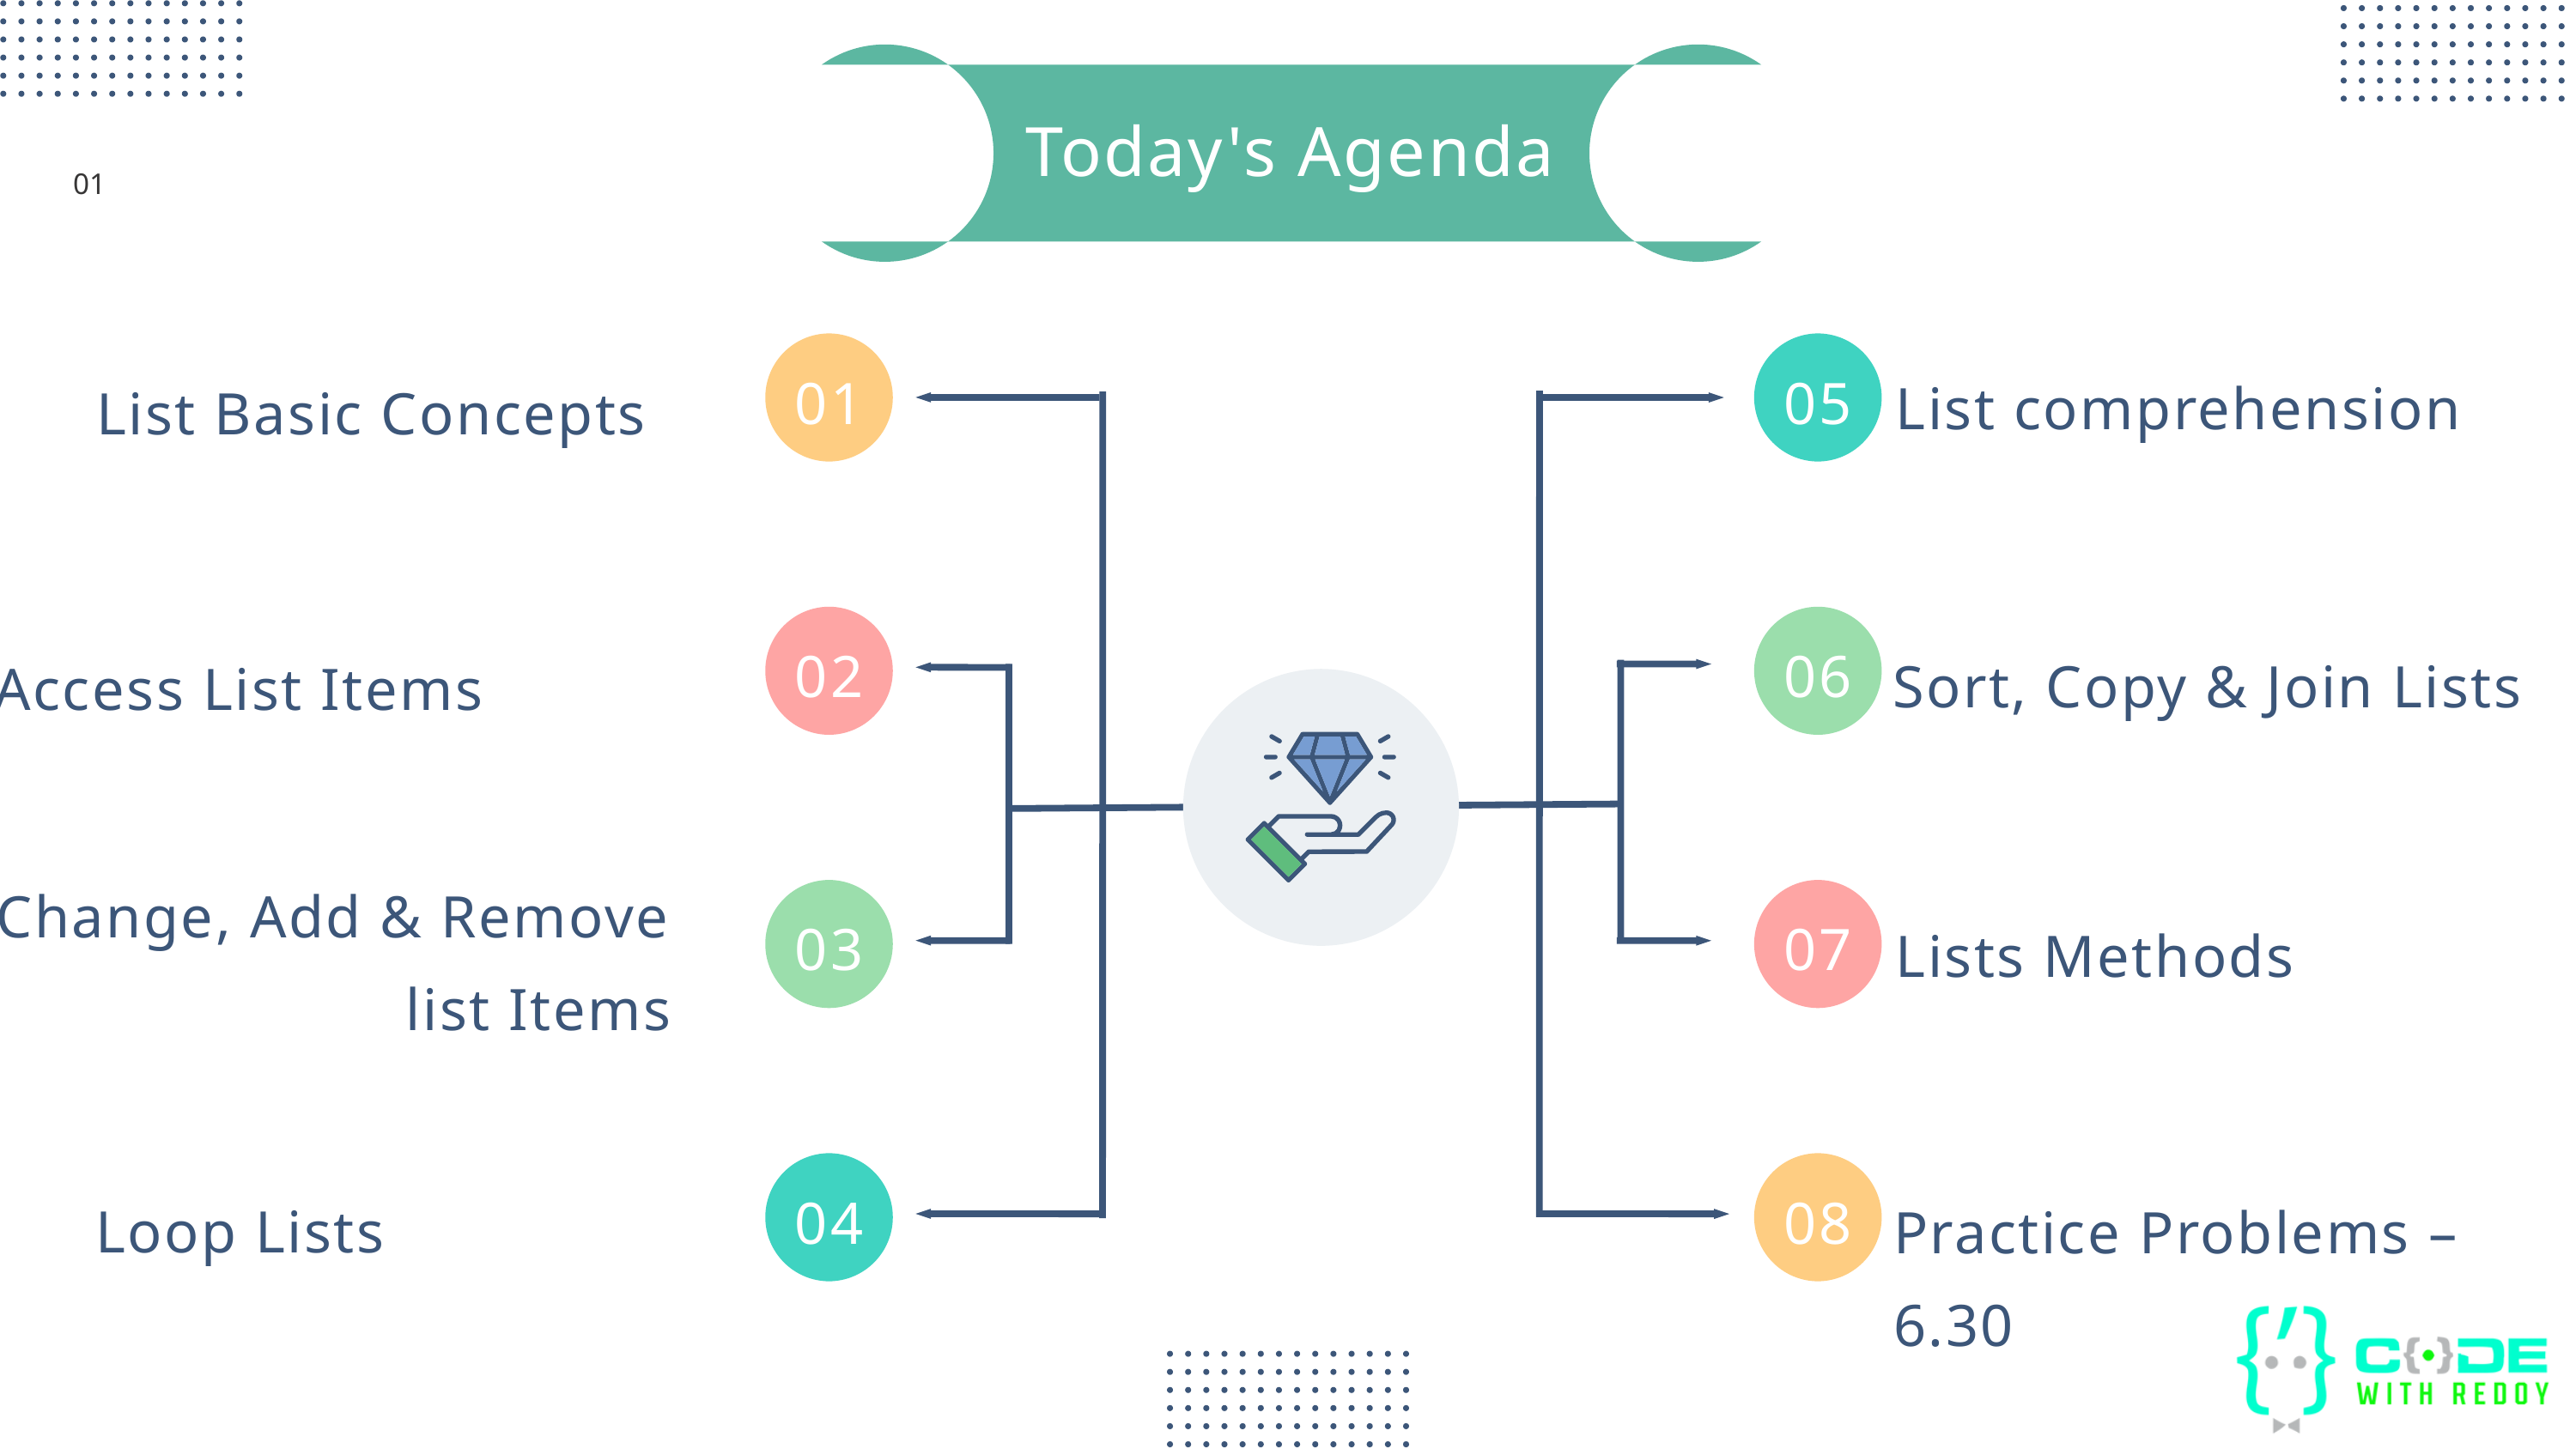

Today's Agenda
01
List comprehension
List Basic Concepts
01
05
Sort, Copy & Join Lists
Access List Items
02
06
Change, Add & Remove list Items
Lists Methods
03
07
Loop Lists
Practice Problems – 6.30
04
08